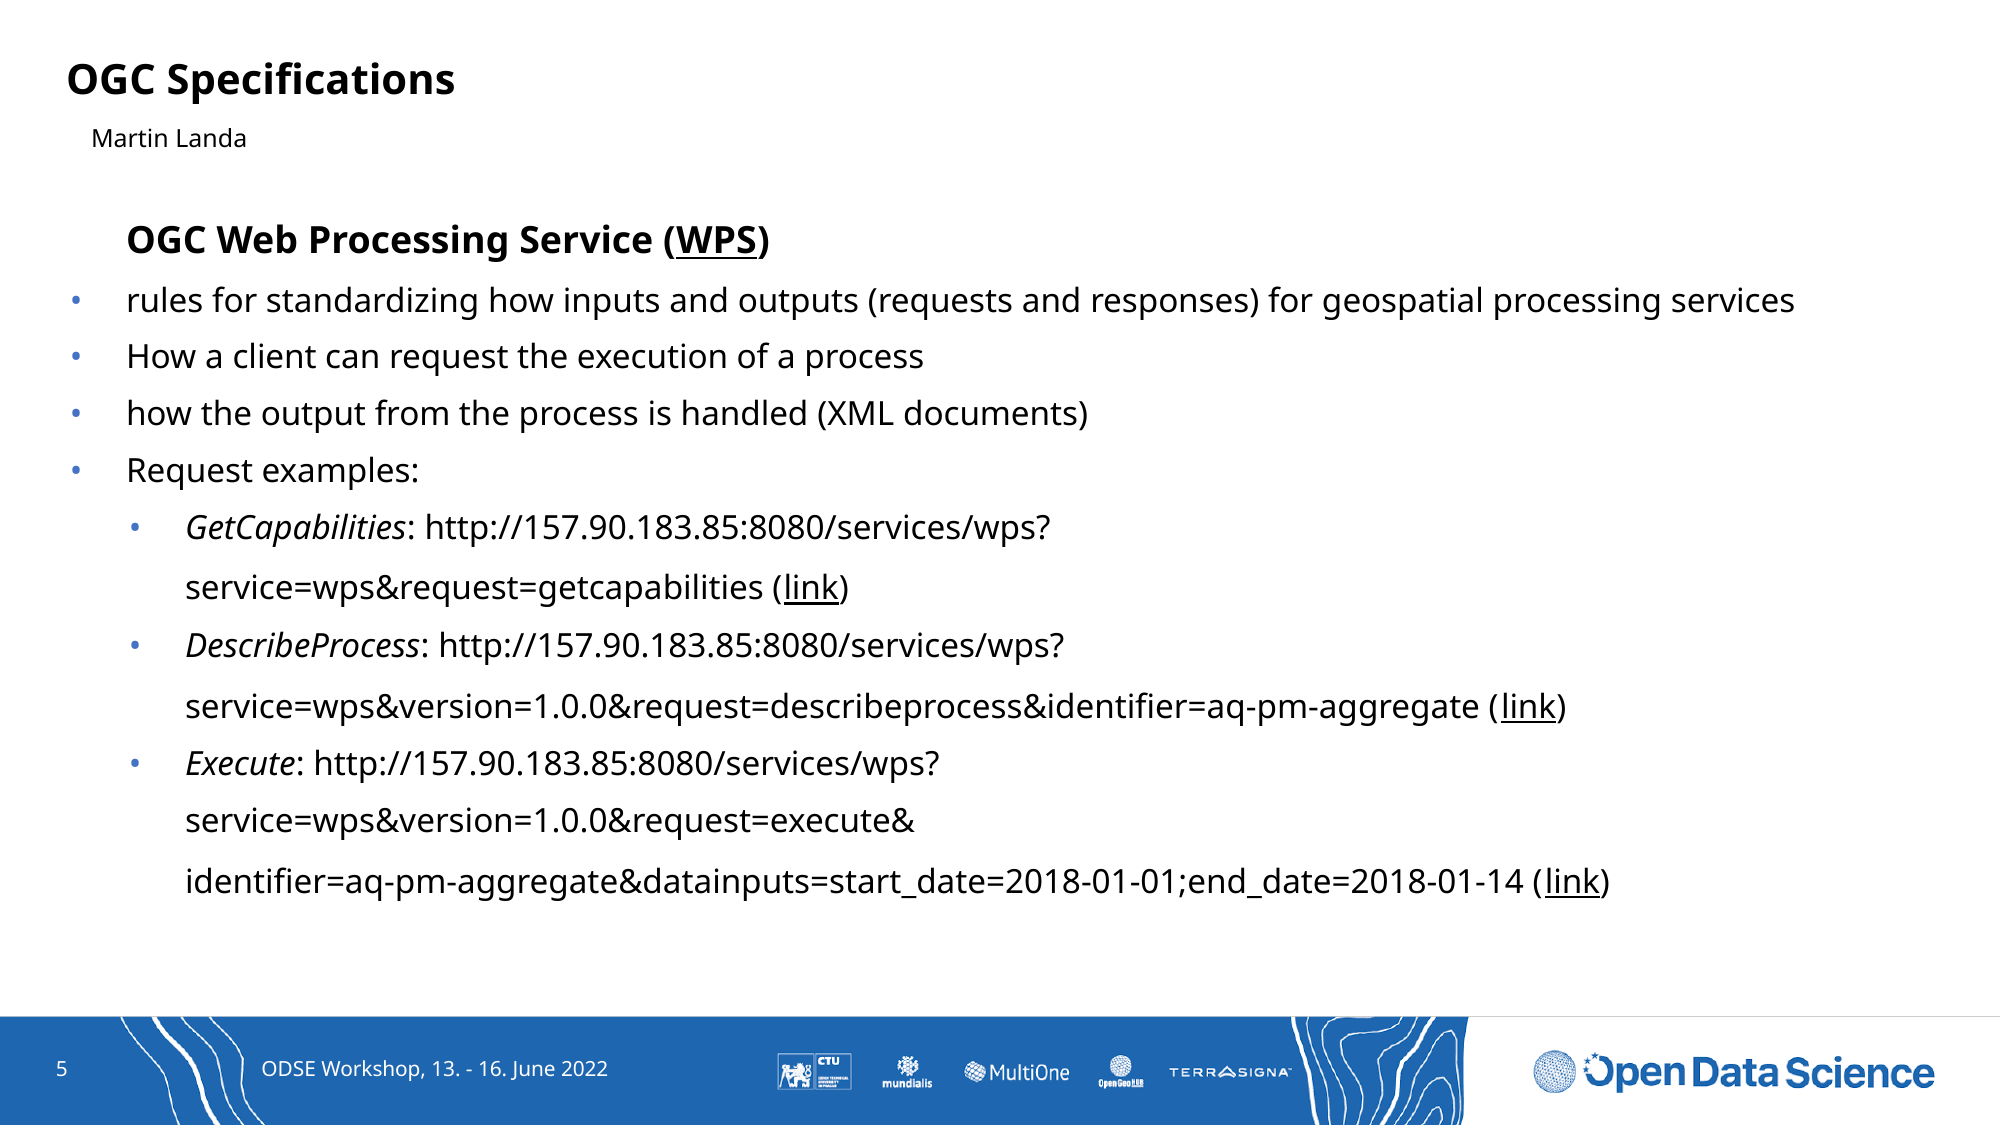

# OGC Specifications
Martin Landa
OGC Web Processing Service (WPS)
rules for standardizing how inputs and outputs (requests and responses) for geospatial processing services
How a client can request the execution of a process
how the output from the process is handled (XML documents)
Request examples:
GetCapabilities: http://157.90.183.85:8080/services/wps?
service=wps&request=getcapabilities (link)
DescribeProcess: http://157.90.183.85:8080/services/wps?
service=wps&version=1.0.0&request=describeprocess&identifier=aq-pm-aggregate (link)
Execute: http://157.90.183.85:8080/services/wps?
service=wps&version=1.0.0&request=execute&
identifier=aq-pm-aggregate&datainputs=start_date=2018-01-01;end_date=2018-01-14 (link)
ODSE Workshop, 13. - 16. June 2022